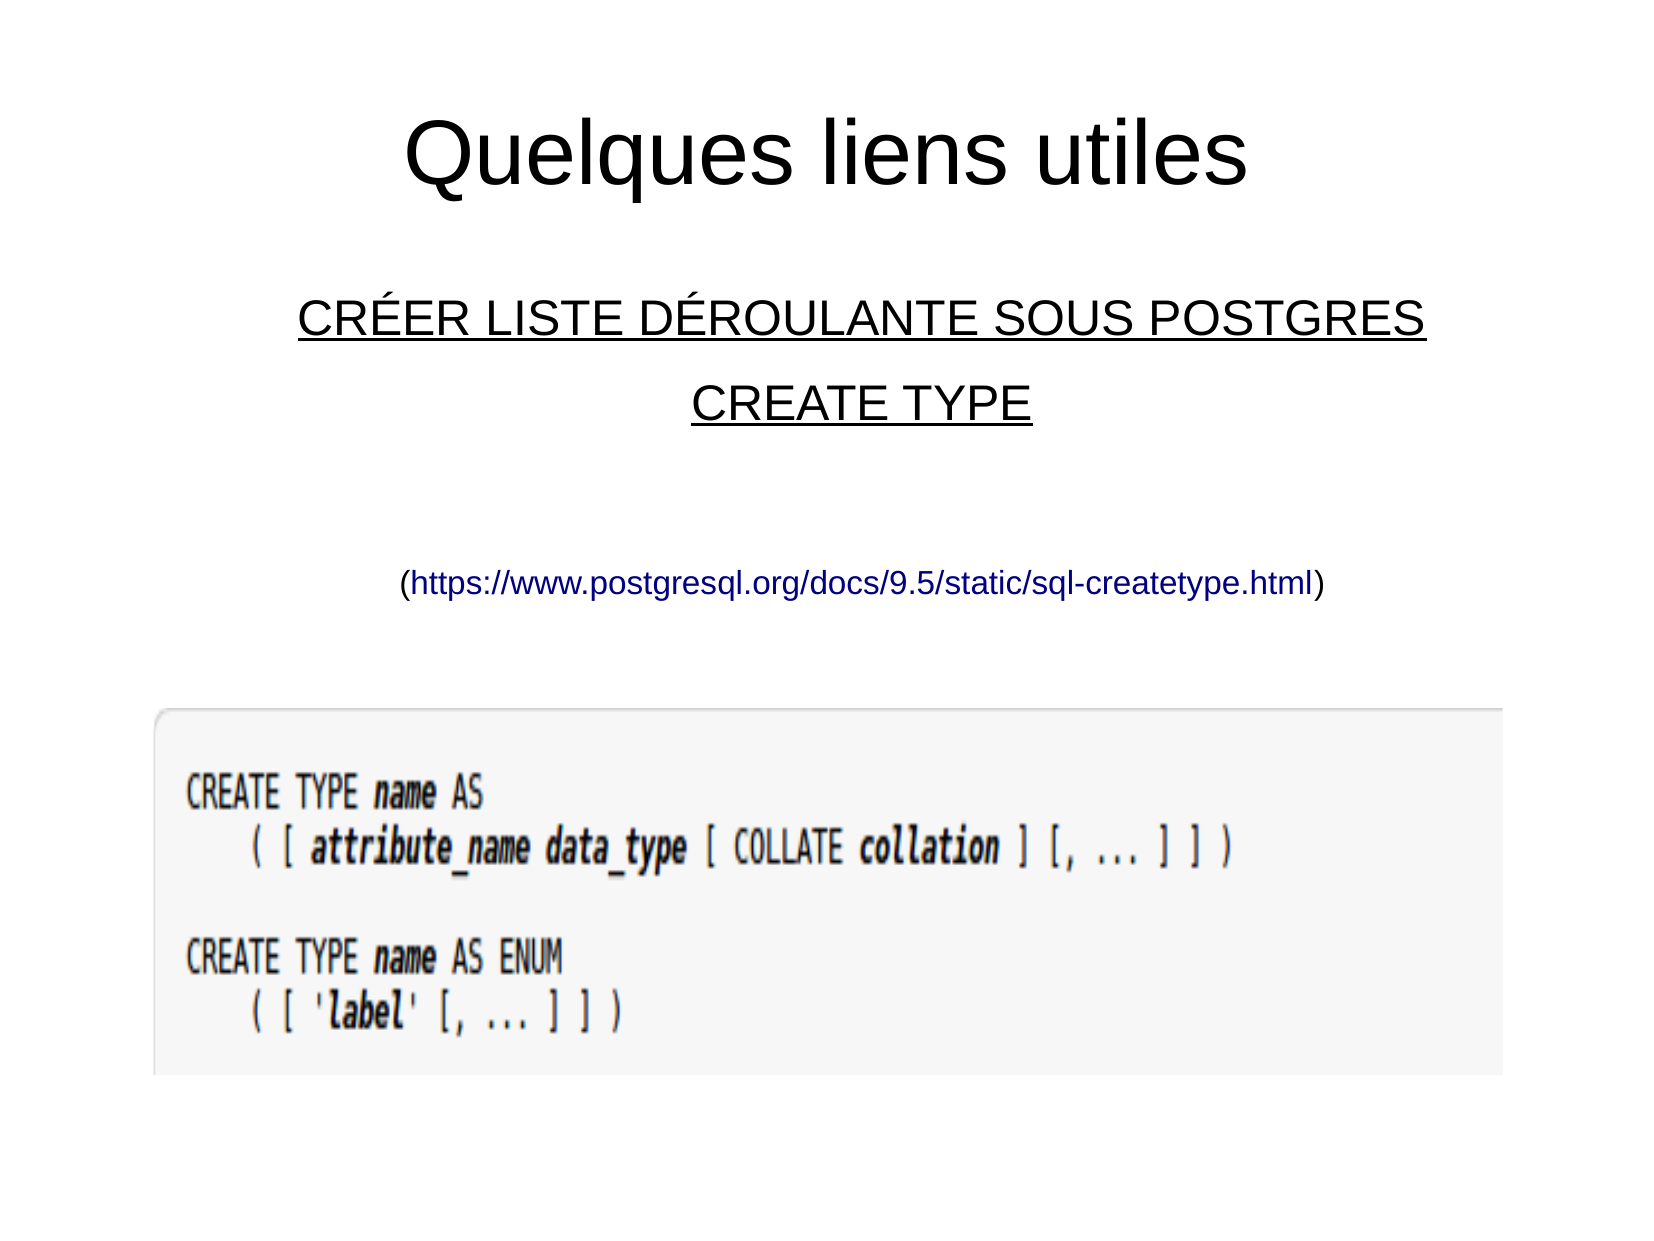

# Quelques liens utiles
CRÉER LISTE DÉROULANTE SOUS POSTGRES
CREATE TYPE
(https://www.postgresql.org/docs/9.5/static/sql-createtype.html)